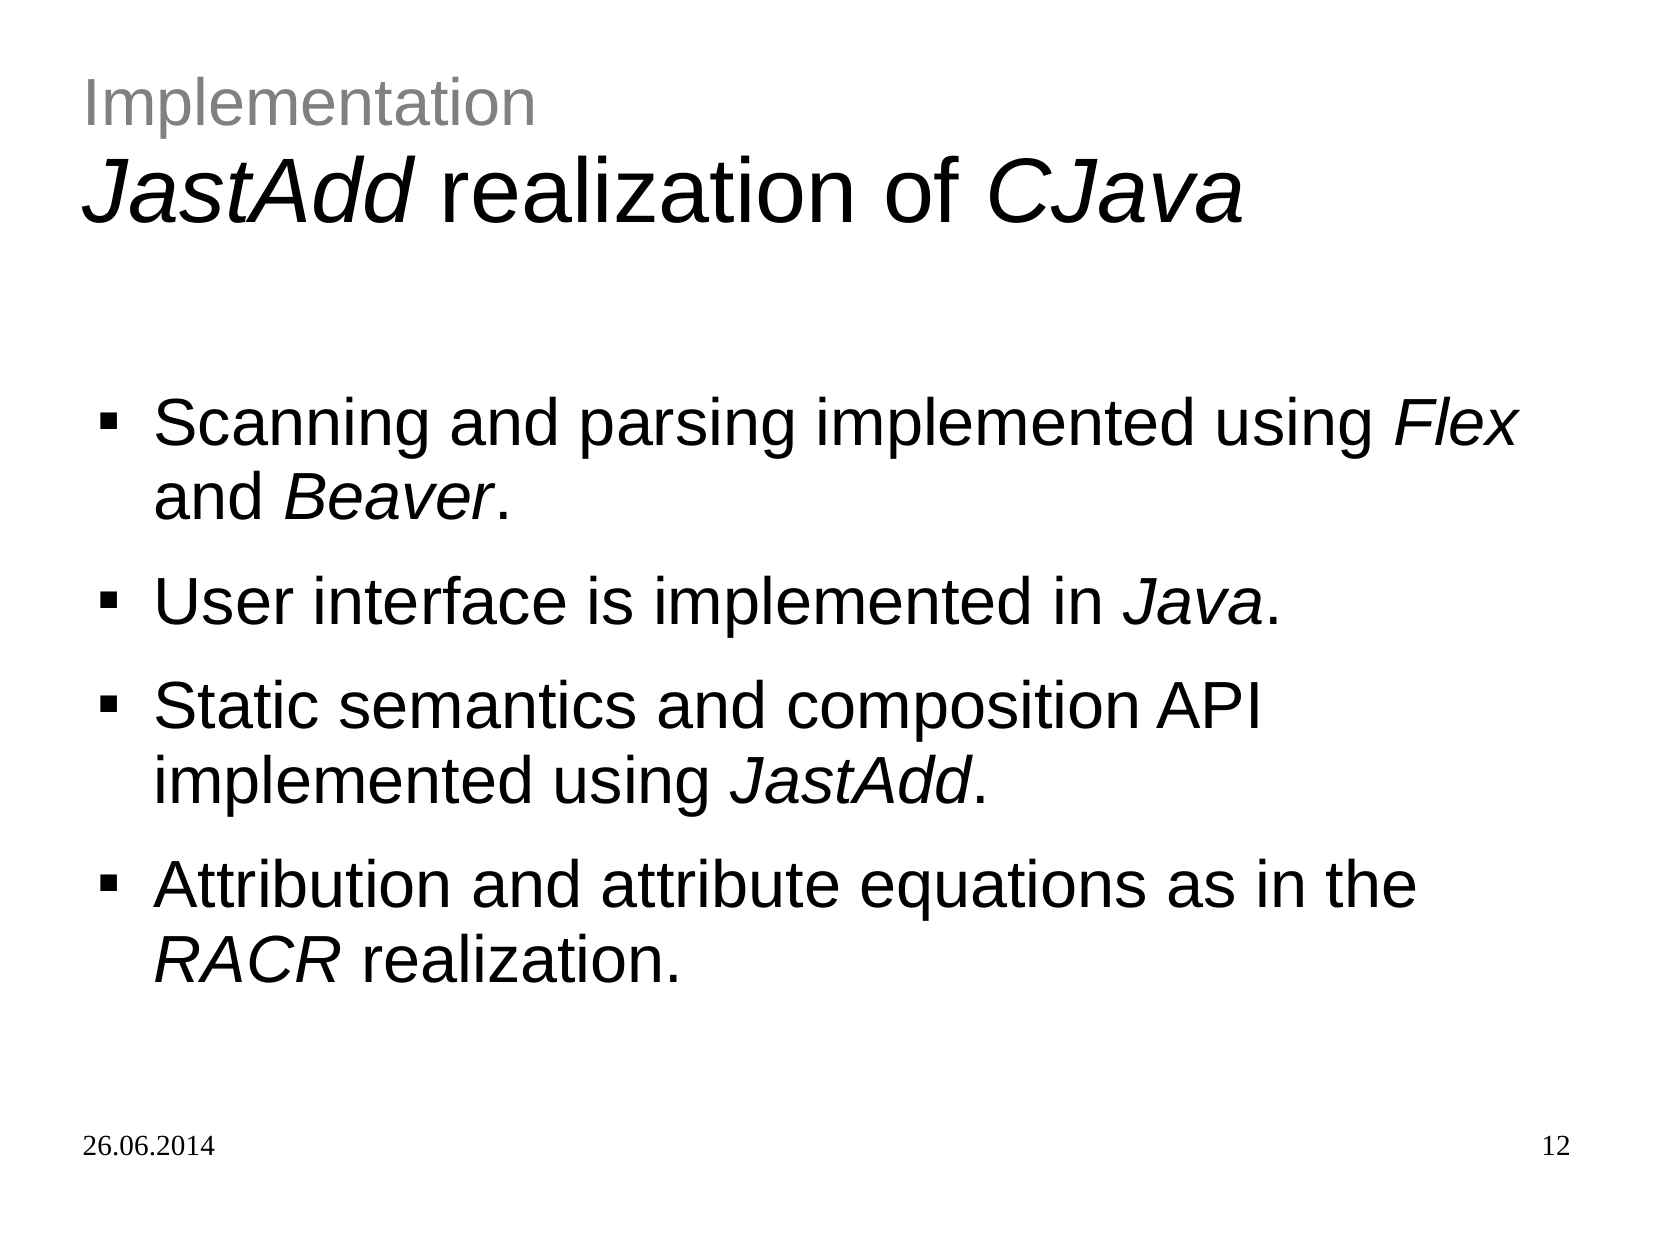

# Implementation JastAdd realization of CJava
Scanning and parsing implemented using Flex and Beaver.
User interface is implemented in Java.
Static semantics and composition API implemented using JastAdd.
Attribution and attribute equations as in the RACR realization.
26.06.2014
12